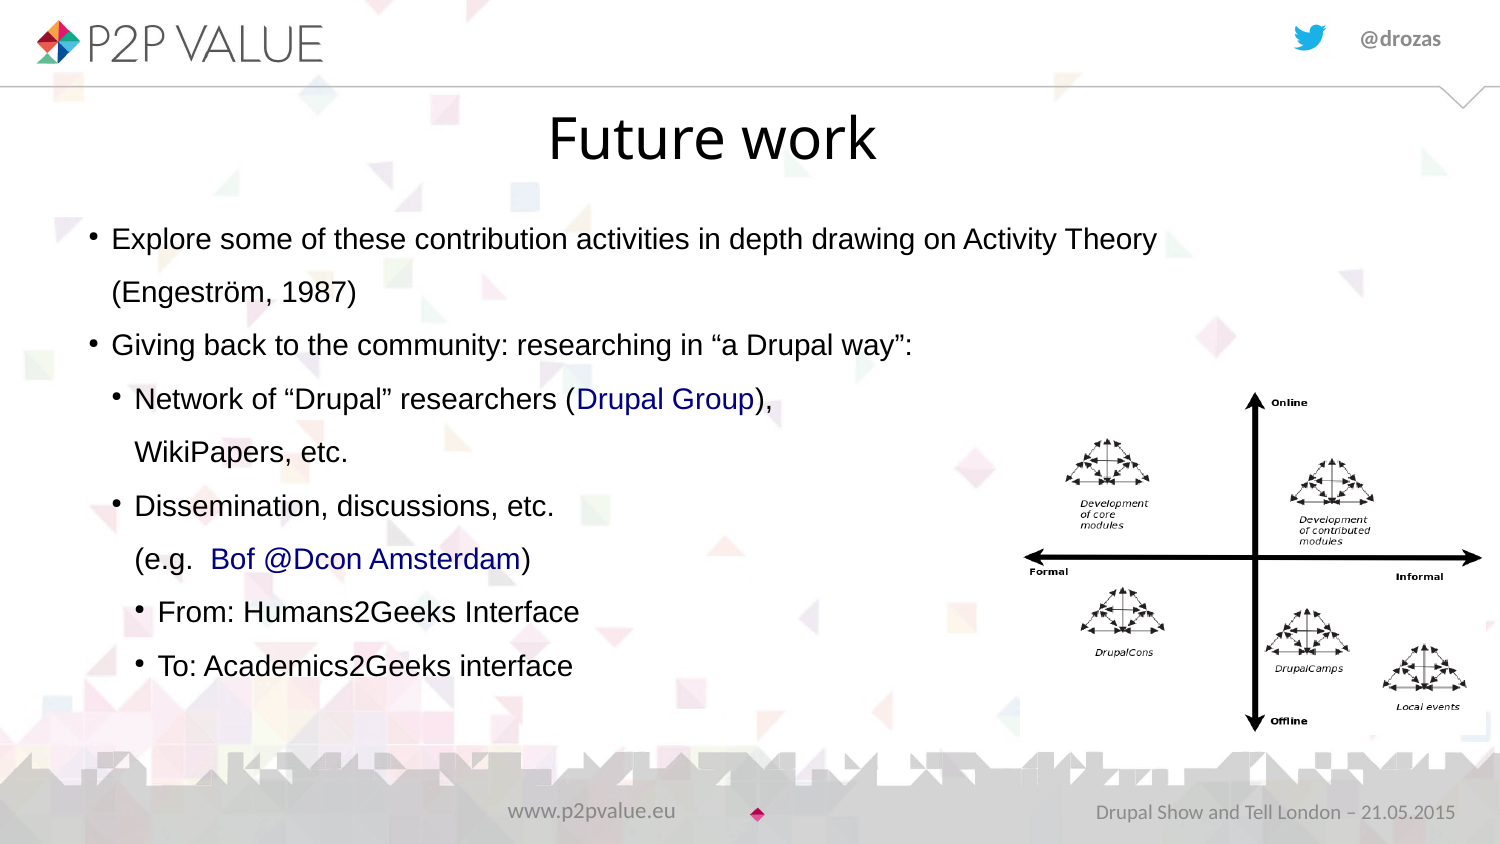

@drozas
# Future work
Explore some of these contribution activities in depth drawing on Activity Theory (Engeström, 1987)
Giving back to the community: researching in “a Drupal way”:
Network of “Drupal” researchers (Drupal Group),
WikiPapers, etc.
Dissemination, discussions, etc.
(e.g. Bof @Dcon Amsterdam)
From: Humans2Geeks Interface
To: Academics2Geeks interface
Drupal Show and Tell London – 21.05.2015
www.p2pvalue.eu